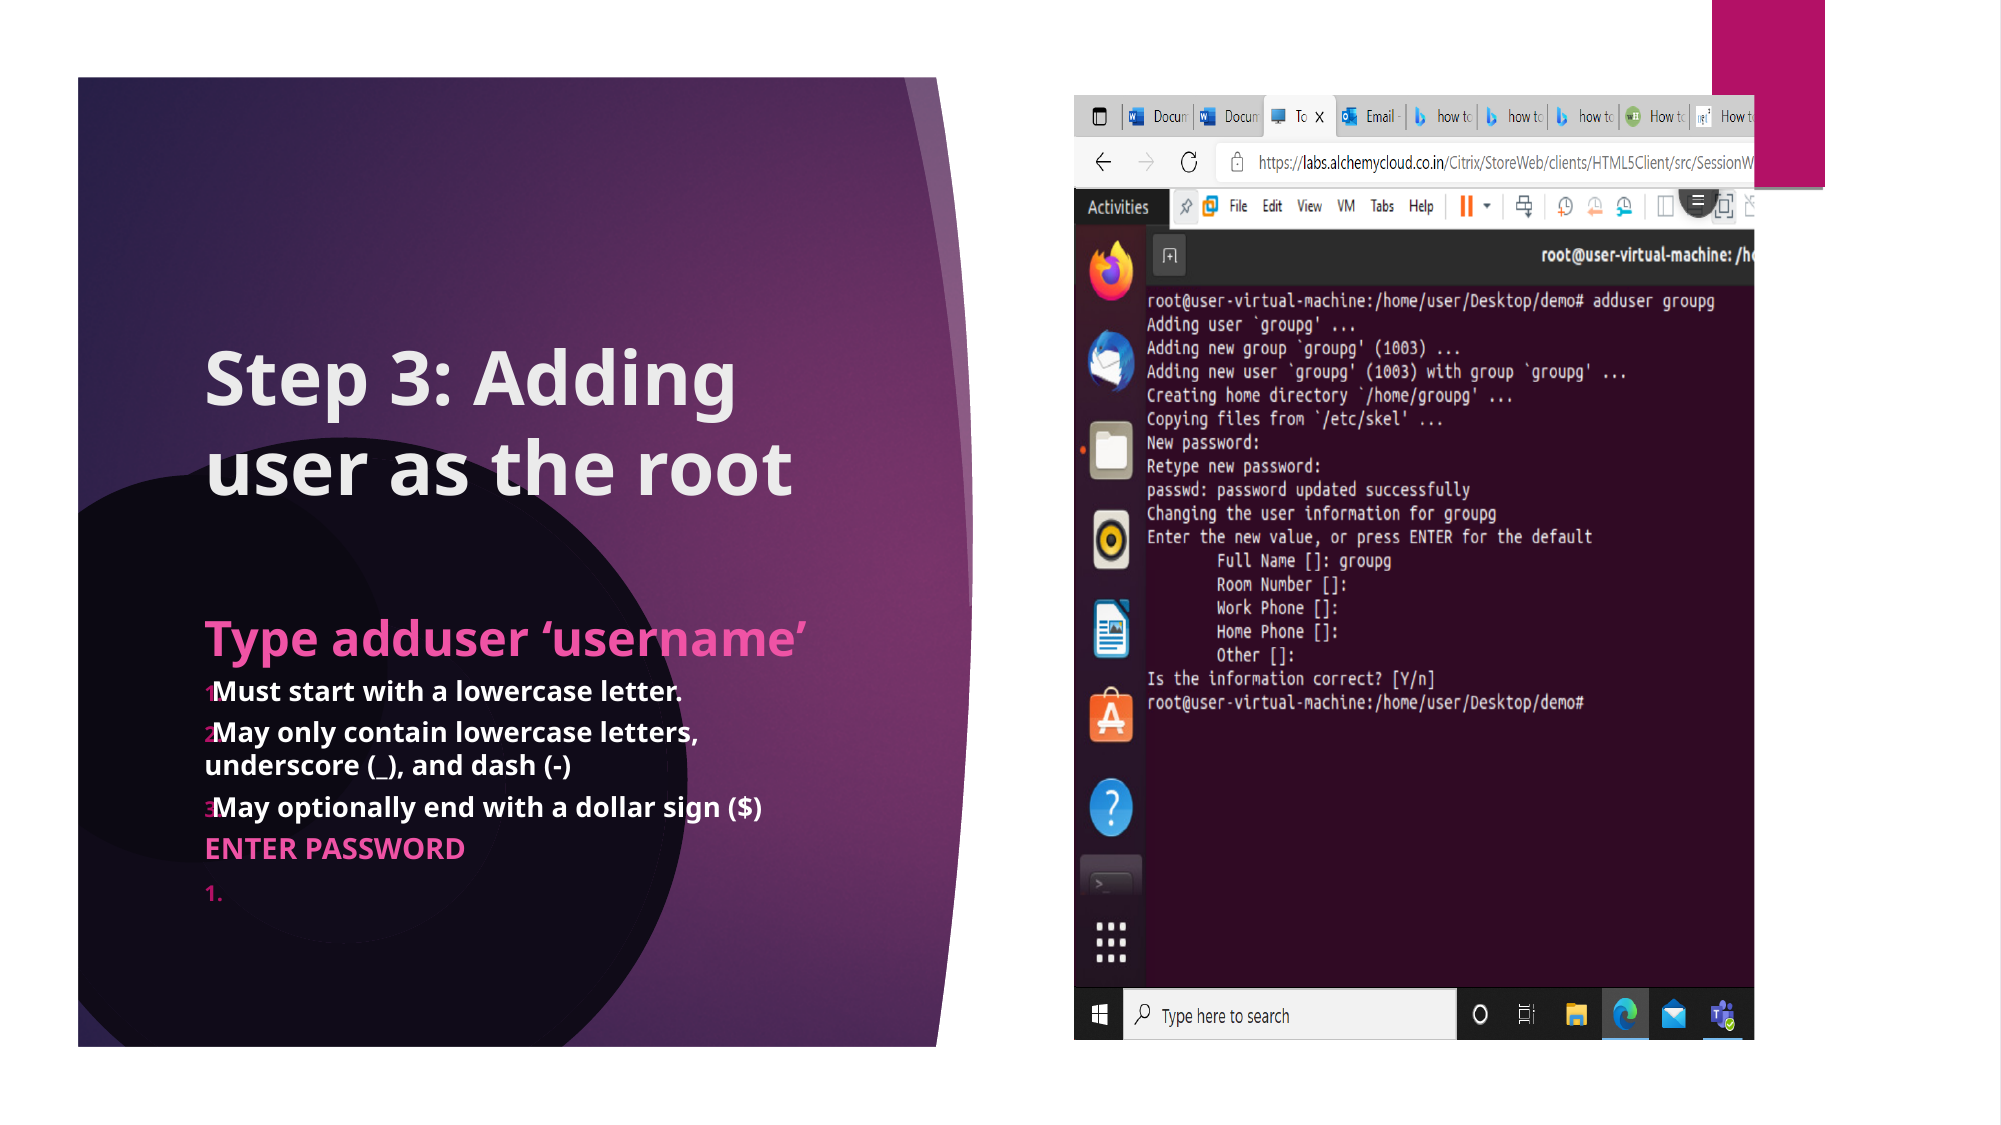

# Step 3: Adding user as the root
Type adduser ‘username’
Must start with a lowercase letter.
May only contain lowercase letters, underscore (_), and dash (-)
May optionally end with a dollar sign ($)
ENTER PASSWORD